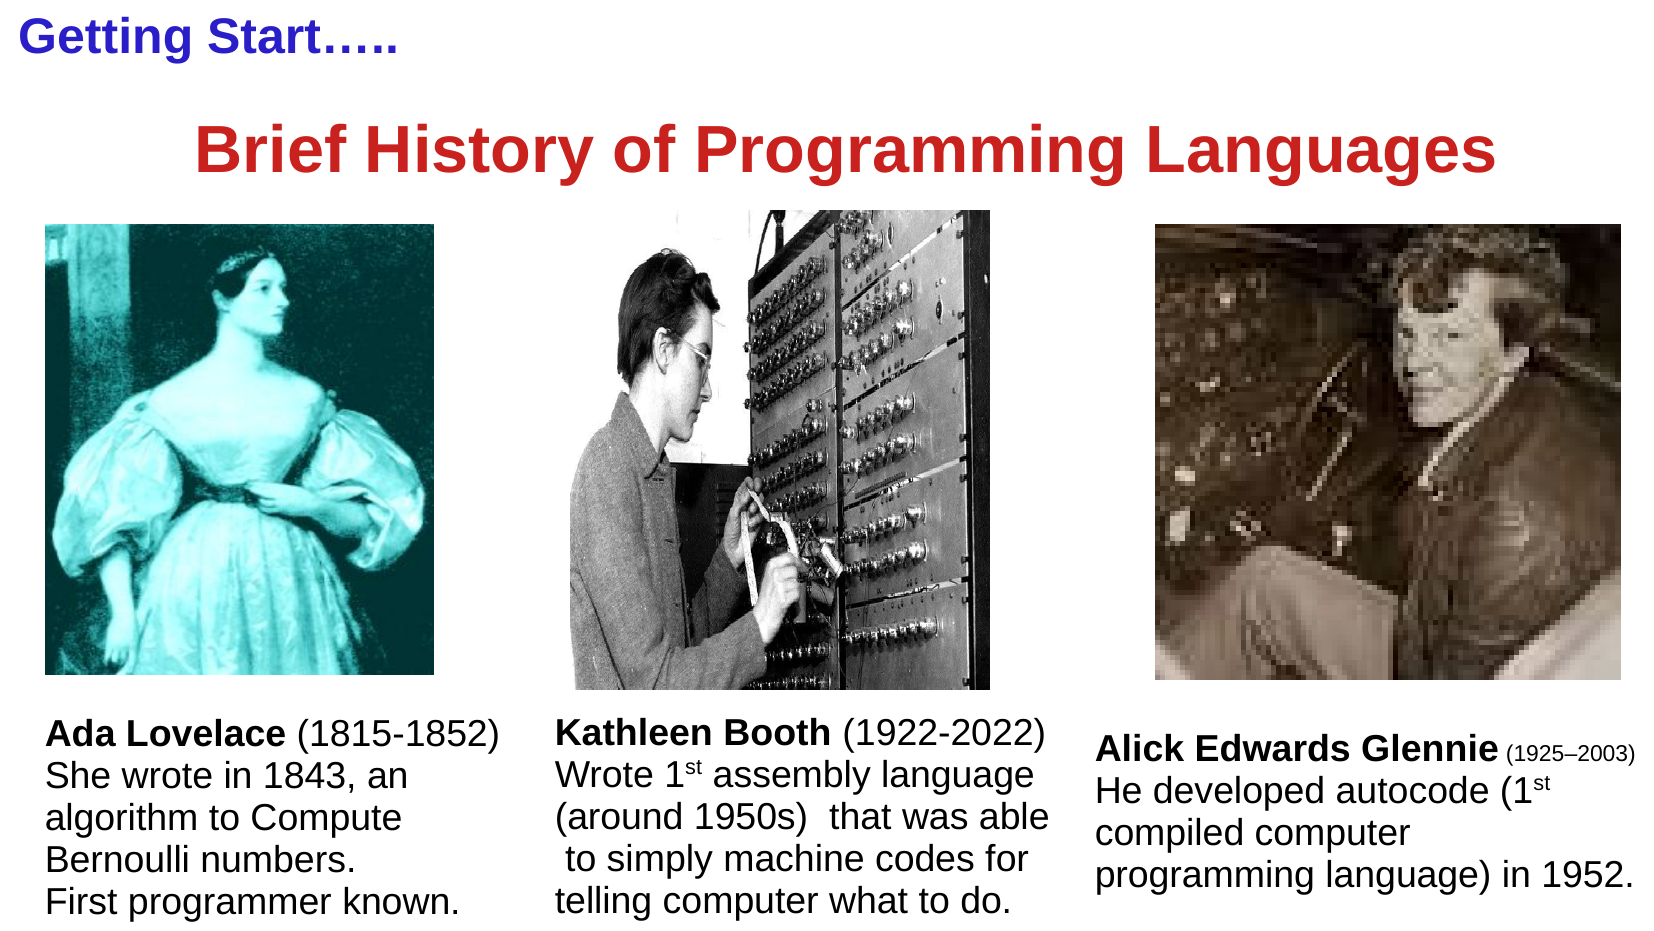

Getting Start…..
Brief History of Programming Languages
Kathleen Booth (1922-2022)
Wrote 1st assembly language (around 1950s) that was able to simply machine codes for telling computer what to do.
Ada Lovelace (1815-1852)
She wrote in 1843, an algorithm to Compute Bernoulli numbers.
First programmer known.
Alick Edwards Glennie (1925–2003)
He developed autocode (1st compiled computer programming language) in 1952.